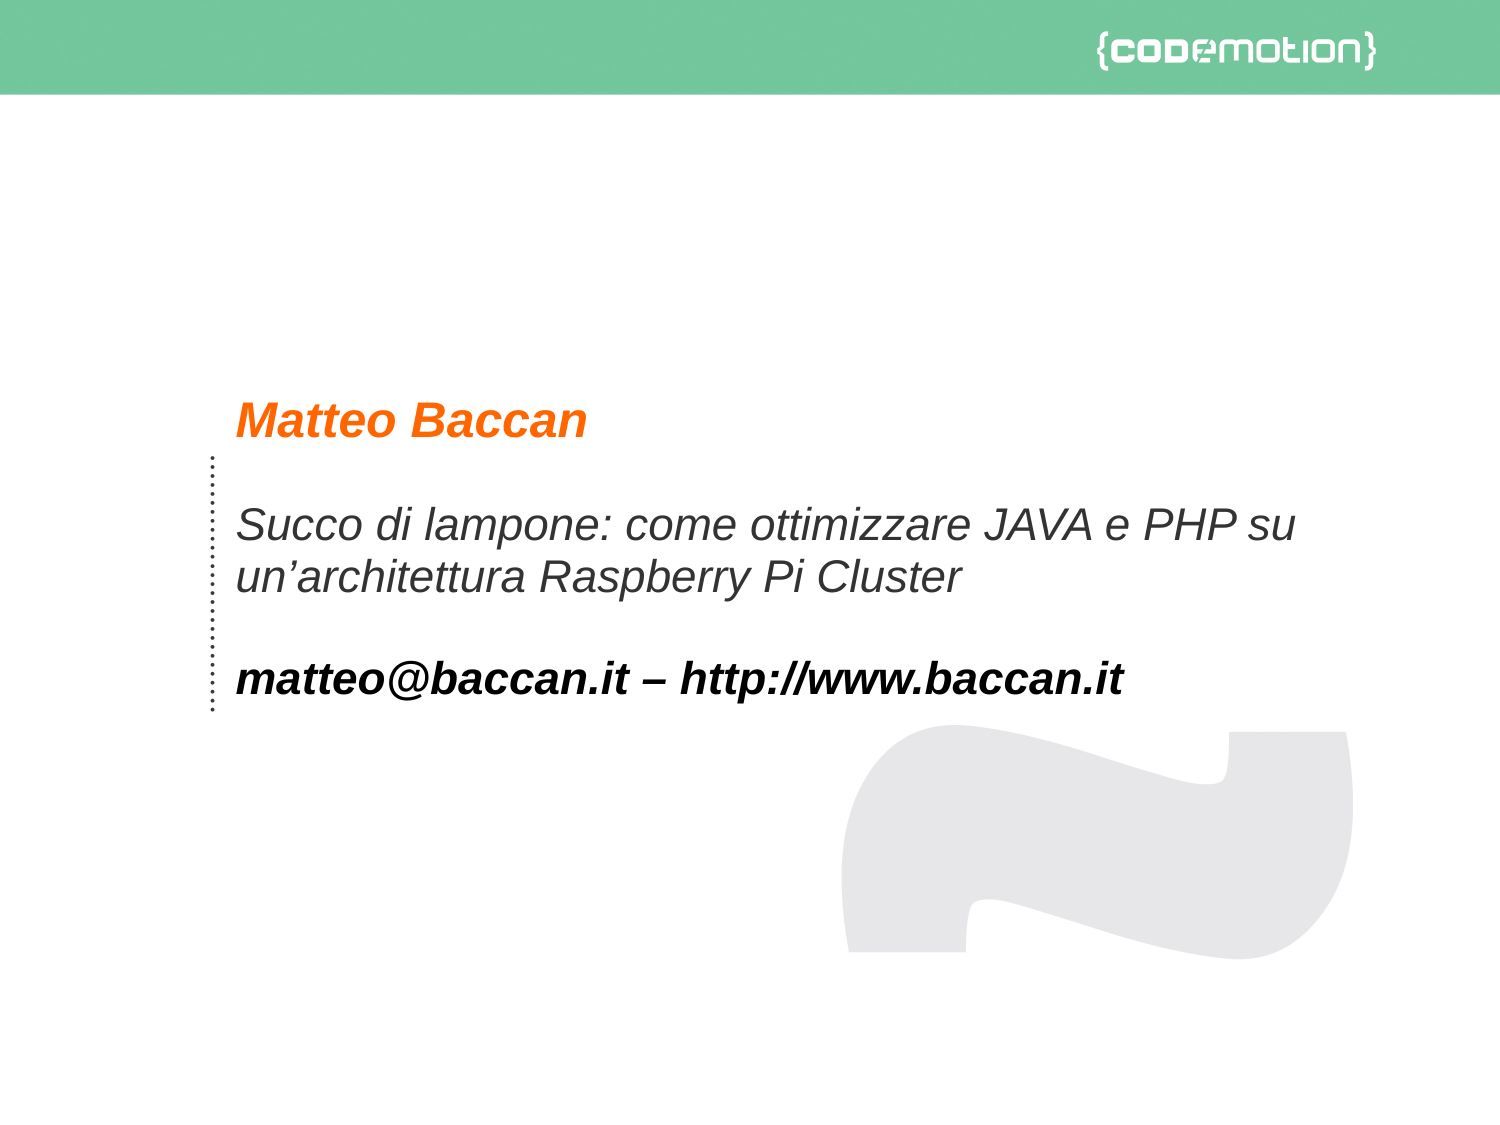

# Matteo Baccan
Succo di lampone: come ottimizzare JAVA e PHP su un’architettura Raspberry Pi Cluster
matteo@baccan.it – http://www.baccan.it